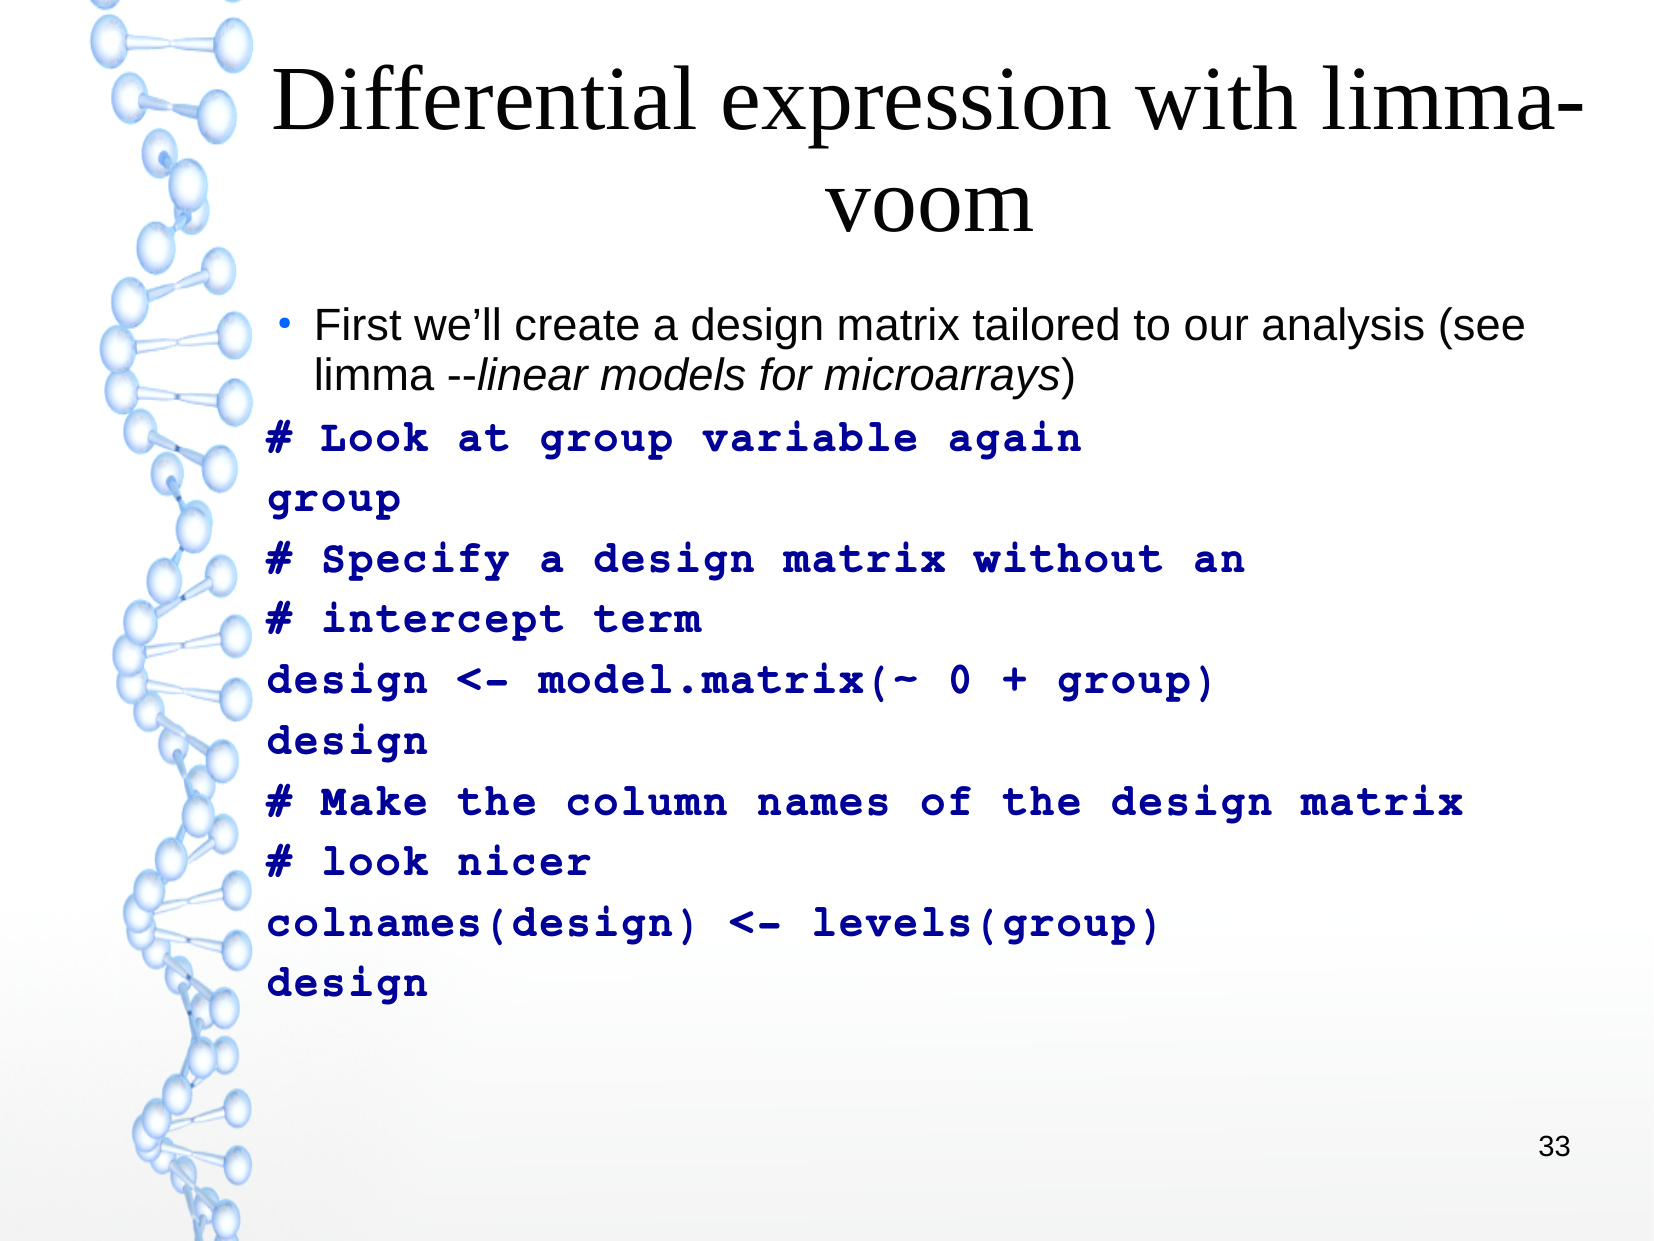

# Differential expression with limma-voom
First we’ll create a design matrix tailored to our analysis (see limma --linear models for microarrays)
# Look at group variable again
group
# Specify a design matrix without an
# intercept term
design <- model.matrix(~ 0 + group)
design
# Make the column names of the design matrix
# look nicer
colnames(design) <- levels(group)
design
33